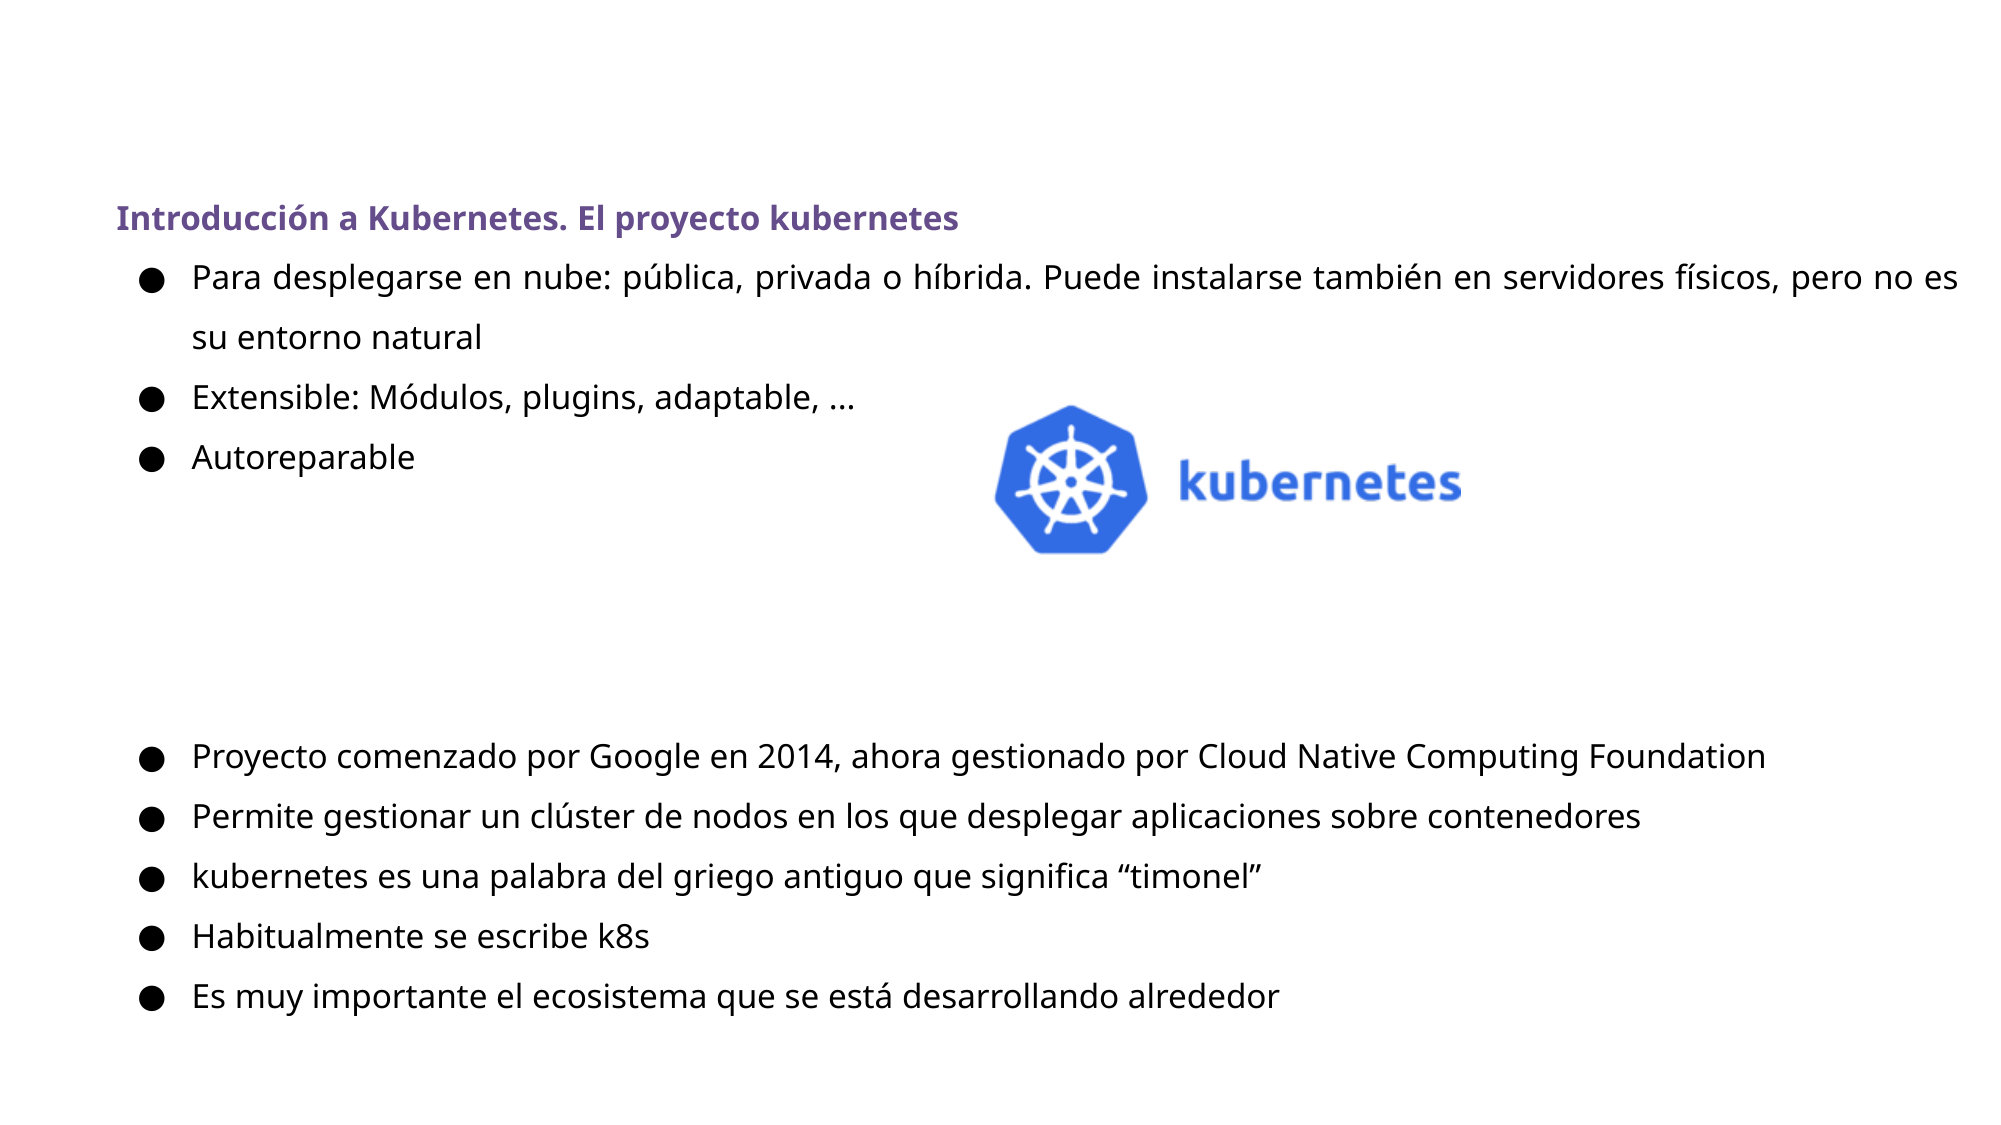

Introducción a Kubernetes. El proyecto kubernetes
Para desplegarse en nube: pública, privada o híbrida. Puede instalarse también en servidores físicos, pero no es su entorno natural
Extensible: Módulos, plugins, adaptable, ...
Autoreparable
Proyecto comenzado por Google en 2014, ahora gestionado por Cloud Native Computing Foundation
Permite gestionar un clúster de nodos en los que desplegar aplicaciones sobre contenedores
kubernetes es una palabra del griego antiguo que significa “timonel”
Habitualmente se escribe k8s
Es muy importante el ecosistema que se está desarrollando alrededor